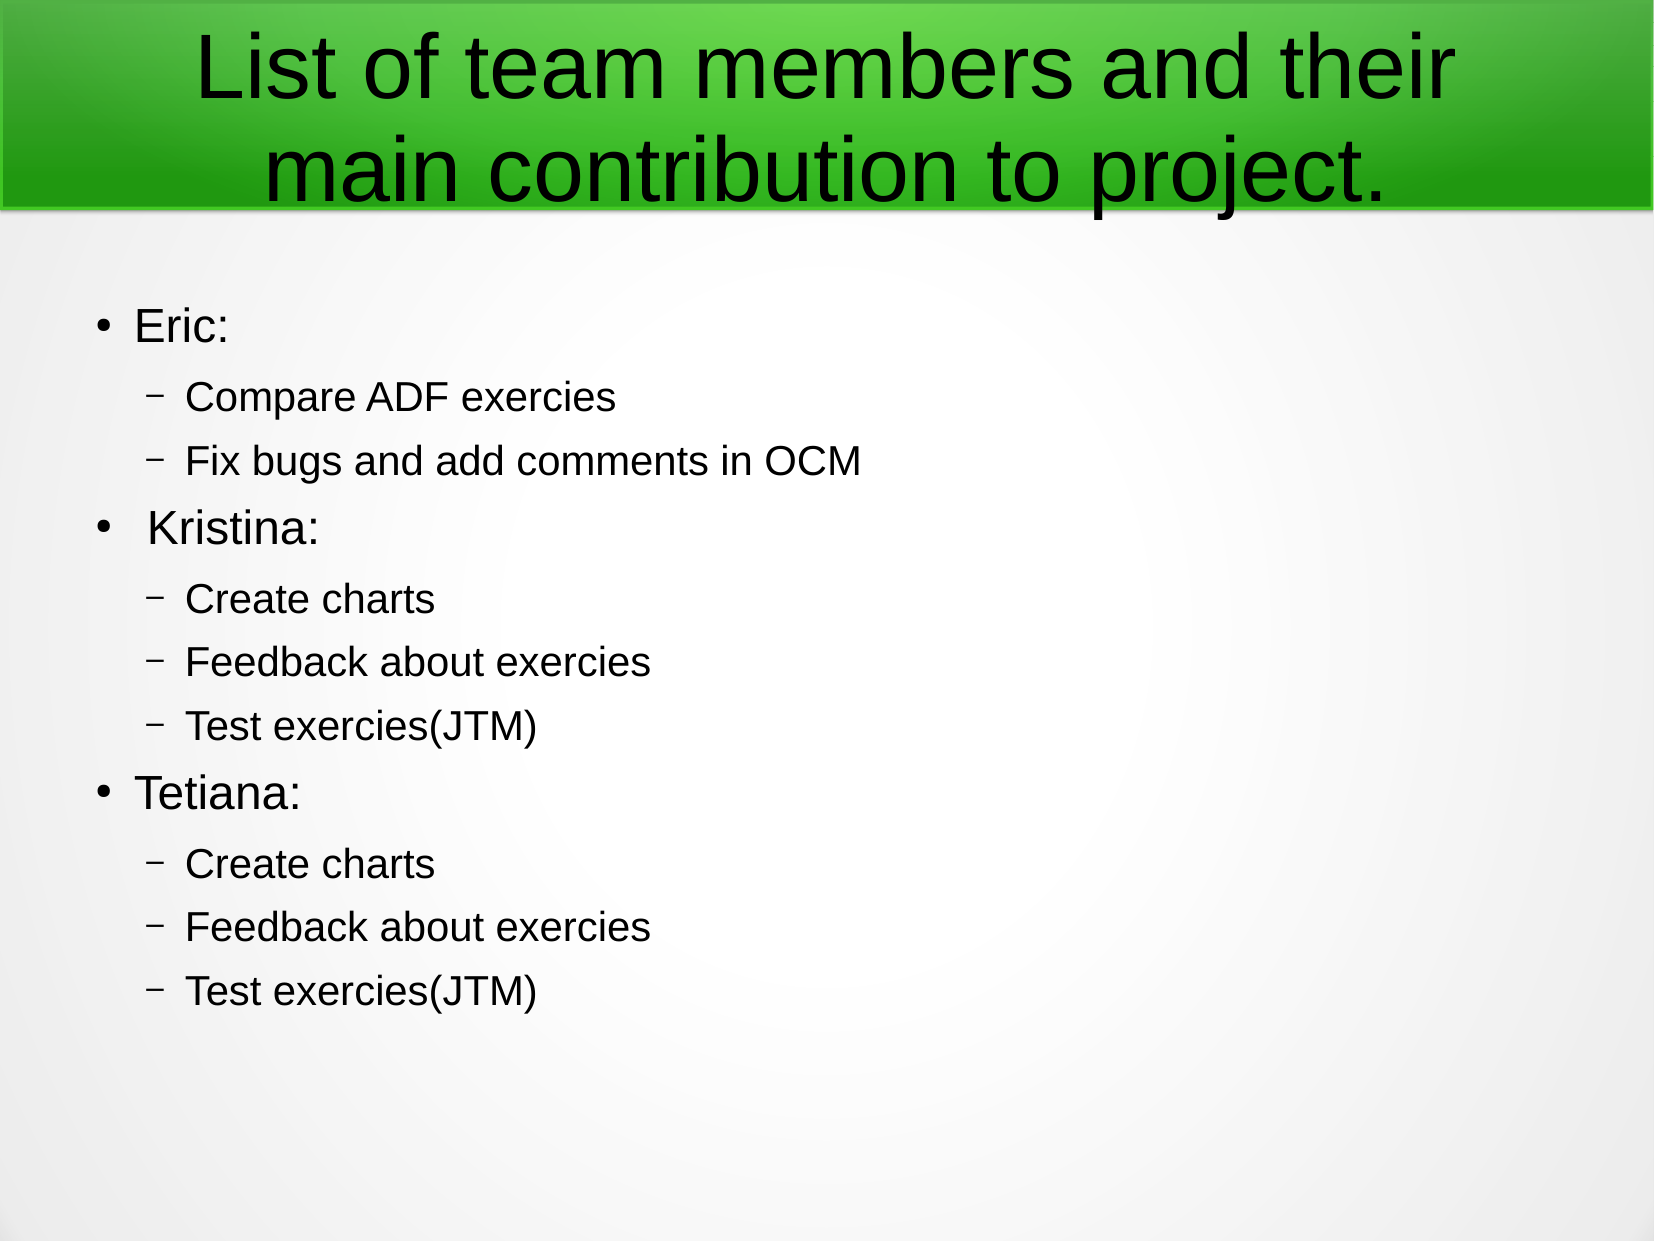

# List of team members and their main contribution to project.
Eric:
Compare ADF exercies
Fix bugs and add comments in OCM
 Kristina:
Create charts
Feedback about exercies
Test exercies(JTM)
Tetiana:
Create charts
Feedback about exercies
Test exercies(JTM)